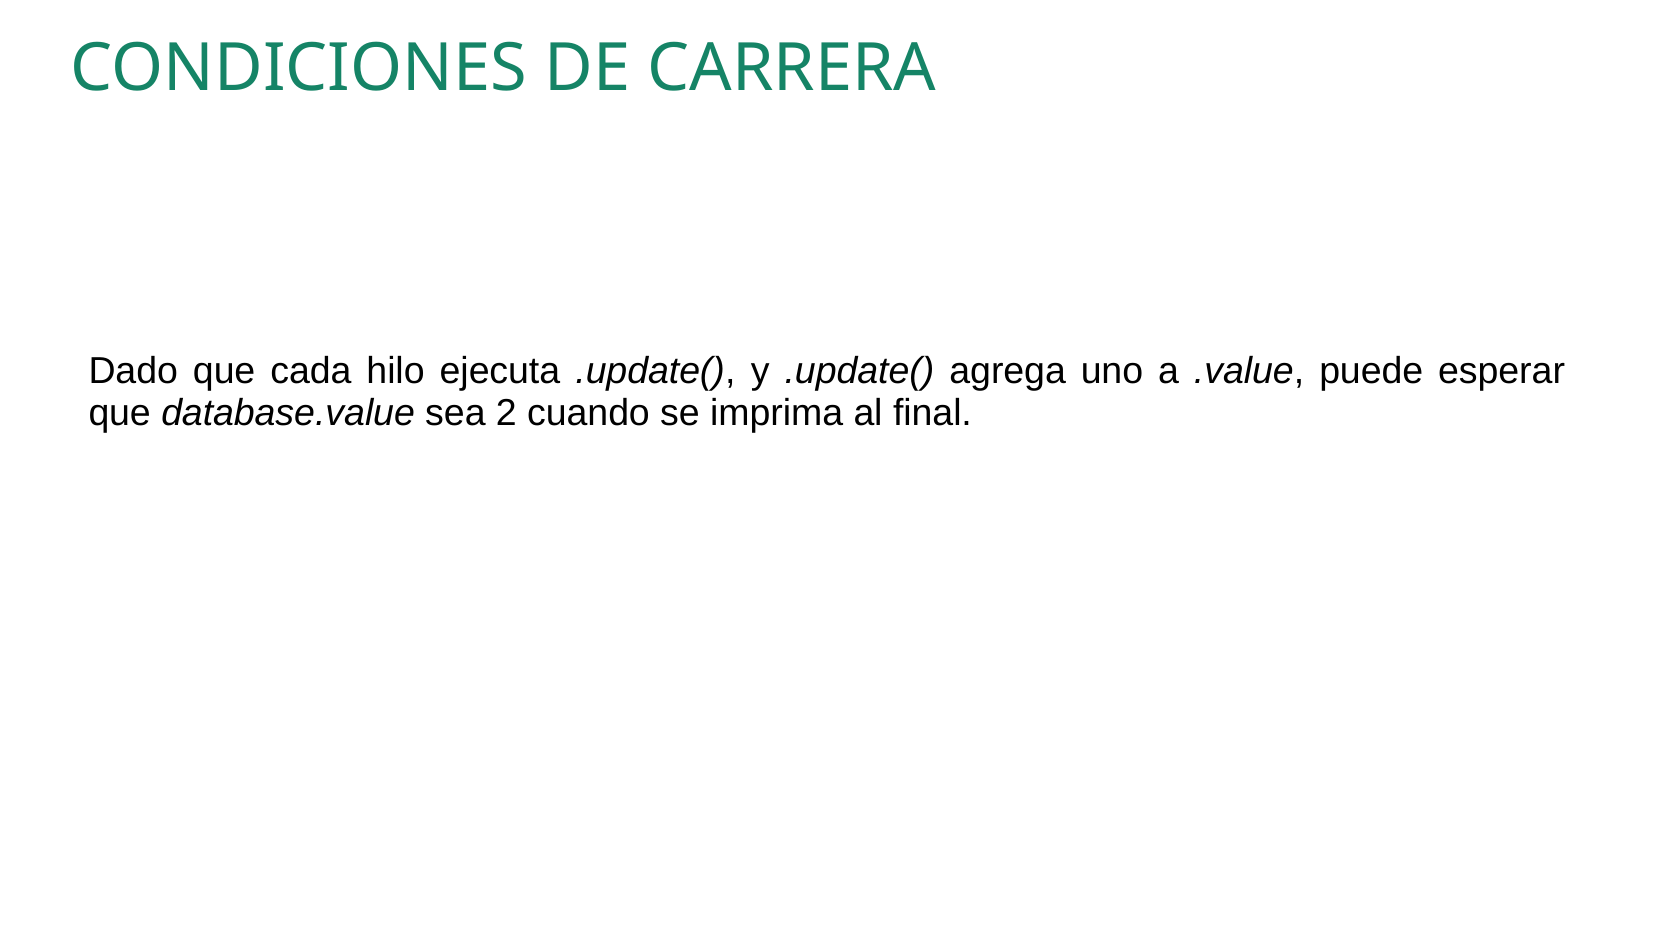

# CONDICIONES DE CARRERA
Dado que cada hilo ejecuta .update(), y .update() agrega uno a .value, puede esperar que database.value sea 2 cuando se imprima al final.